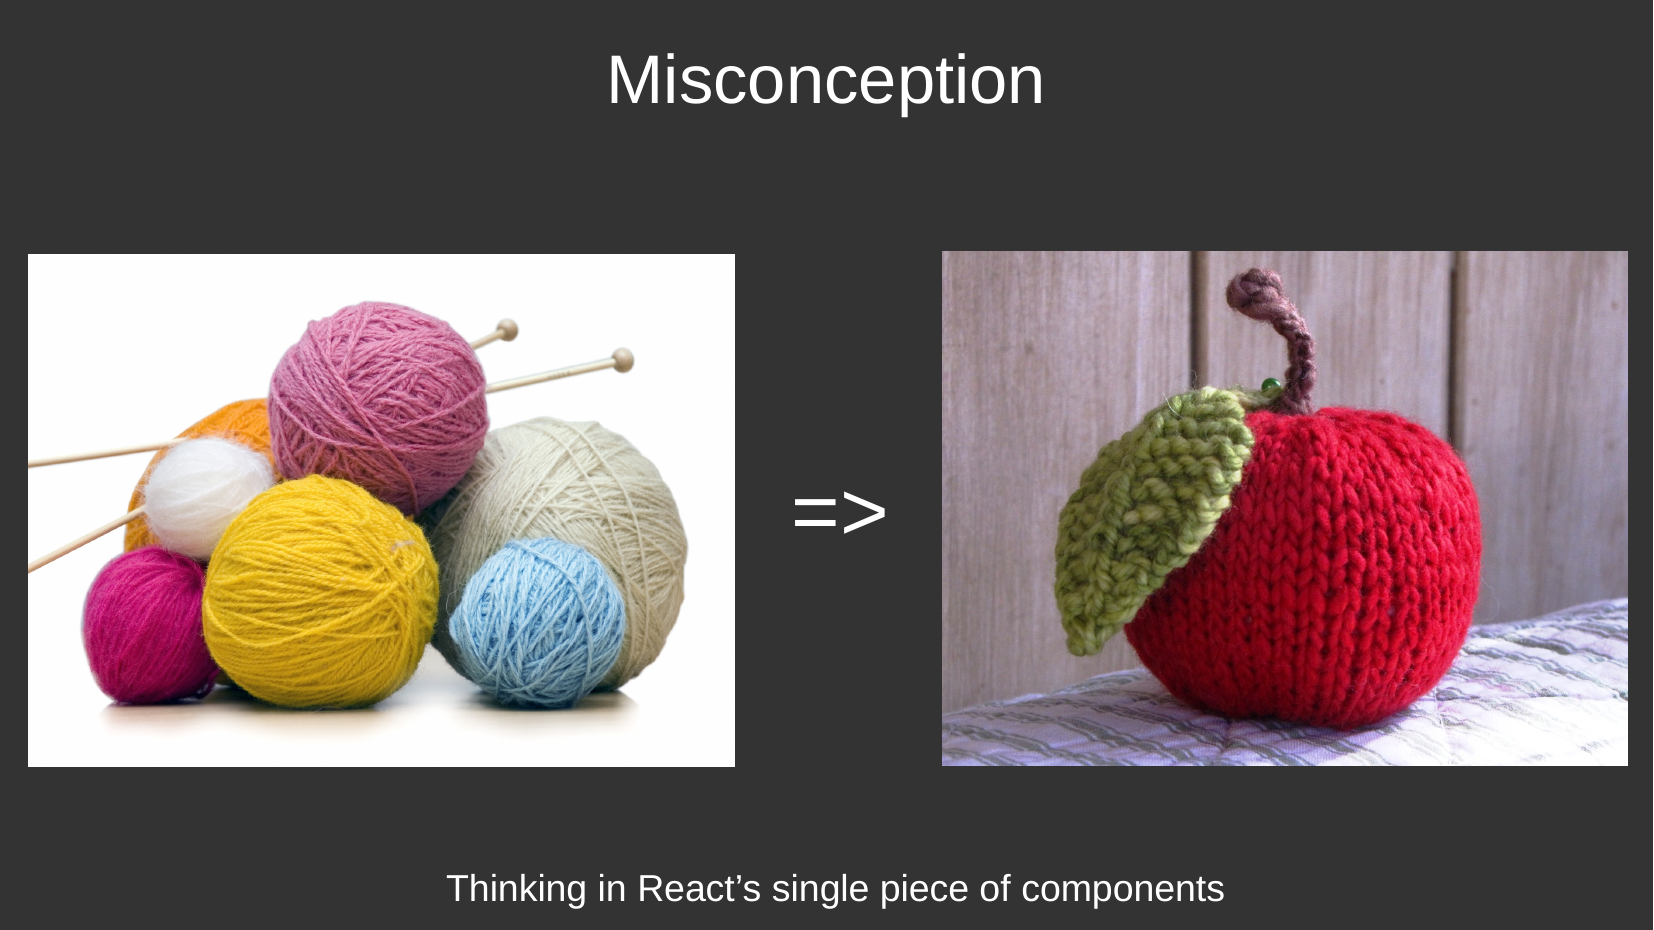

# Misconception
=>
Thinking in React’s single piece of components
~= ticks => politics